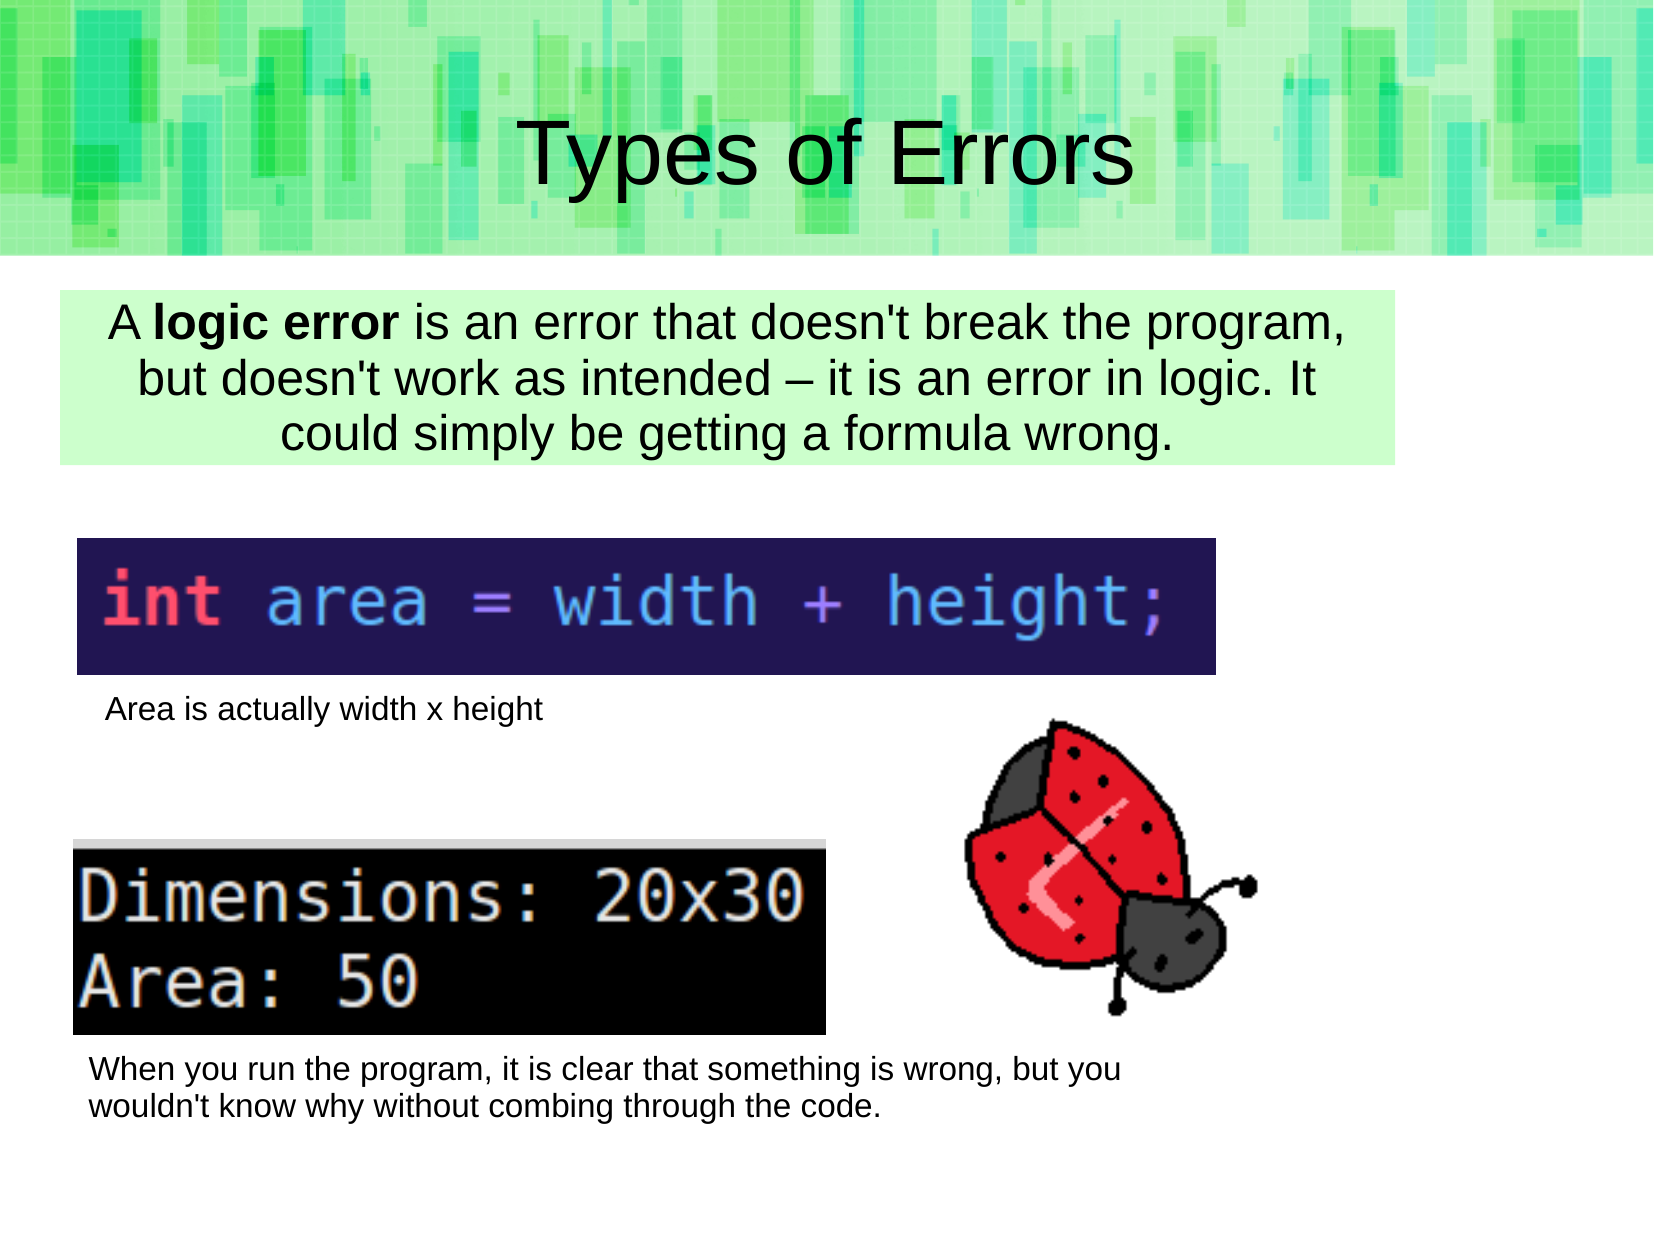

# Types of Errors
A logic error is an error that doesn't break the program, but doesn't work as intended – it is an error in logic. It could simply be getting a formula wrong.
Area is actually width x height
When you run the program, it is clear that something is wrong, but you wouldn't know why without combing through the code.